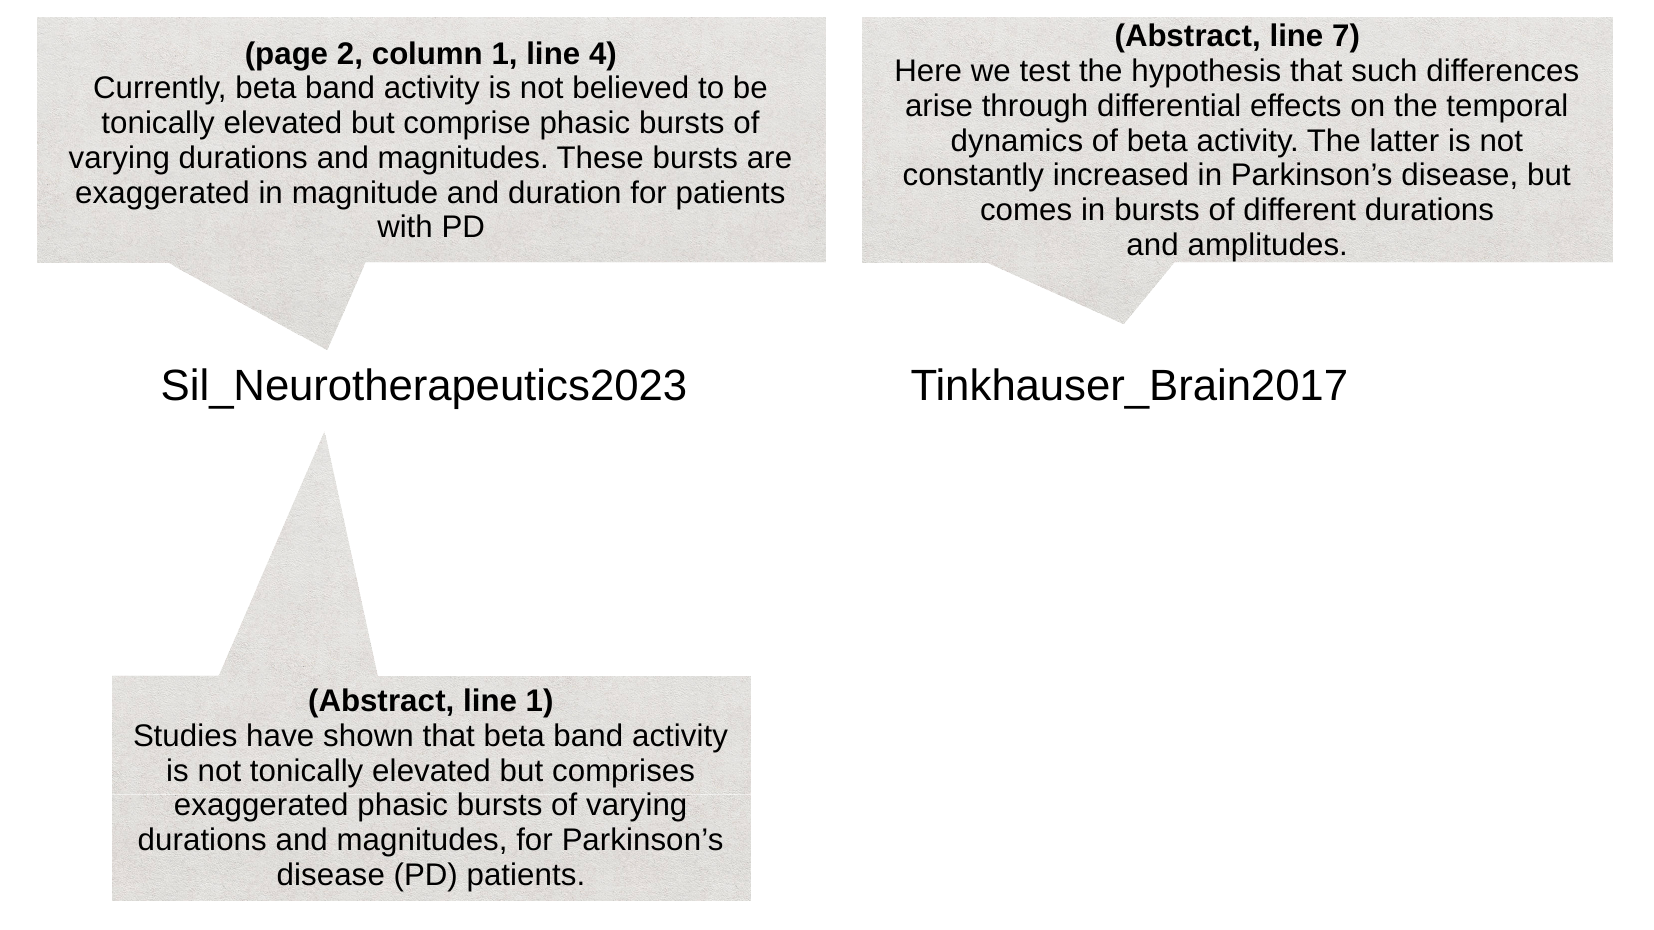

(page 2, column 1, line 4)
Currently, beta band activity is not believed to be
tonically elevated but comprise phasic bursts of varying durations and magnitudes. These bursts are exaggerated in magnitude and duration for patients with PD
(Abstract, line 7)
Here we test the hypothesis that such differences arise through differential effects on the temporal
dynamics of beta activity. The latter is not constantly increased in Parkinson’s disease, but comes in bursts of different durations
and amplitudes.
Sil_Neurotherapeutics2023
Tinkhauser_Brain2017
(Abstract, line 1)
Studies have shown that beta band activity is not tonically elevated but comprises exaggerated phasic bursts of varying
durations and magnitudes, for Parkinson’s disease (PD) patients.